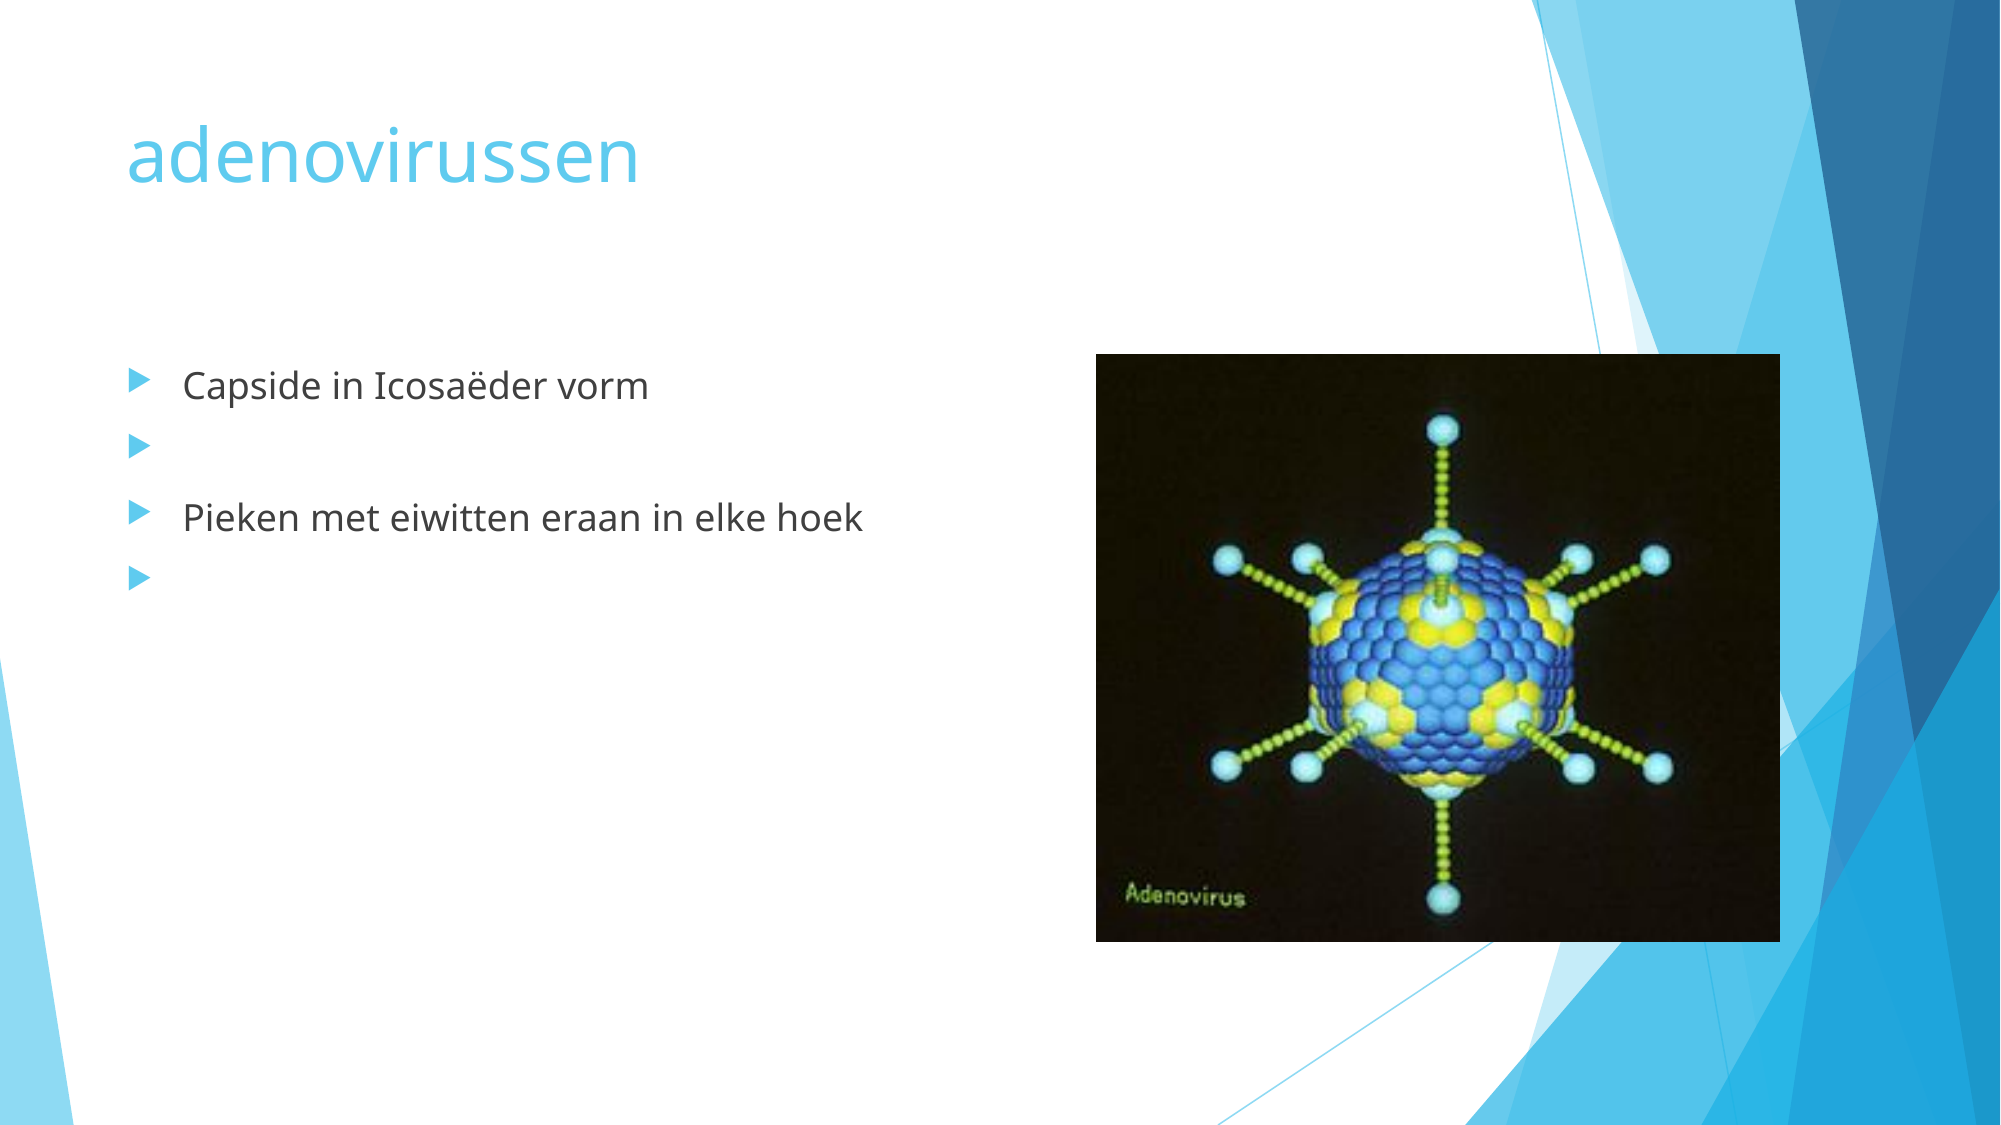

# adenovirussen
Capside in Icosaëder vorm
Pieken met eiwitten eraan in elke hoek